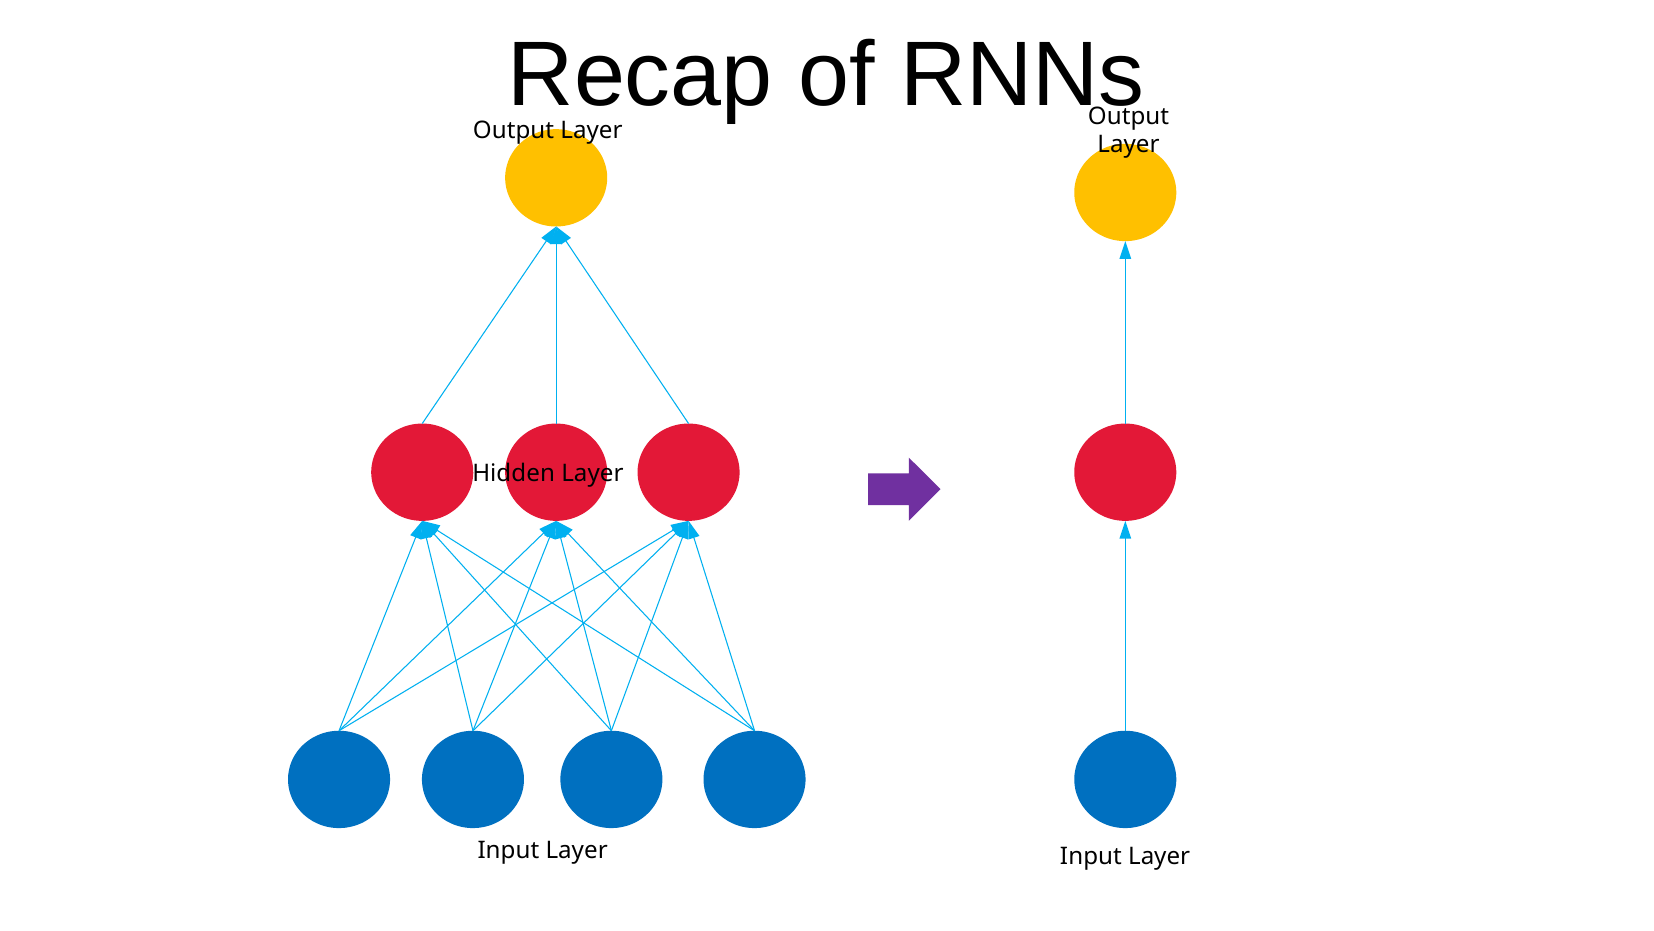

# Recap of RNNs
Output Layer
Output Layer
Hidden Layer
Input Layer
Input Layer